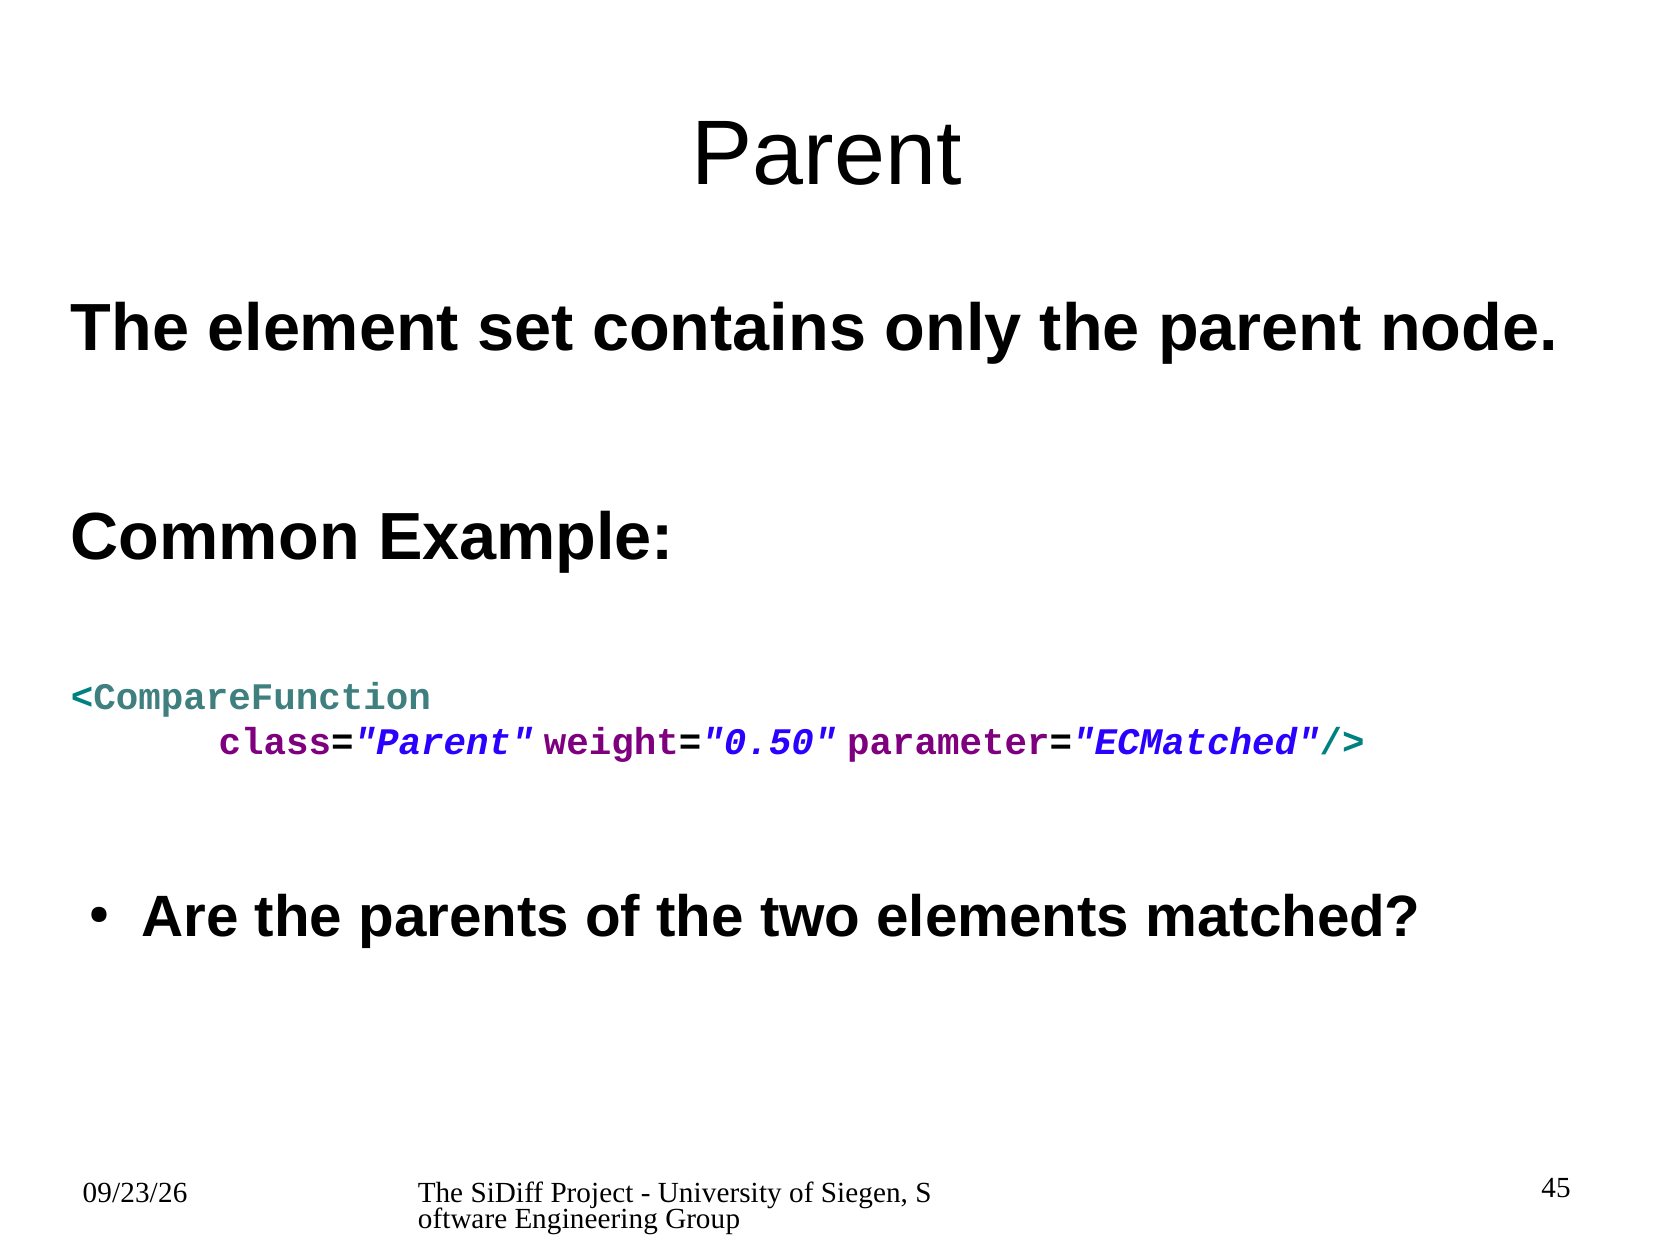

# Parent
The element set contains only the parent node.
Common Example:
<CompareFunction
		class="Parent" weight="0.50" parameter="ECMatched"/>
Are the parents of the two elements matched?
45
The SiDiff Project - University of Siegen, Software Engineering Group